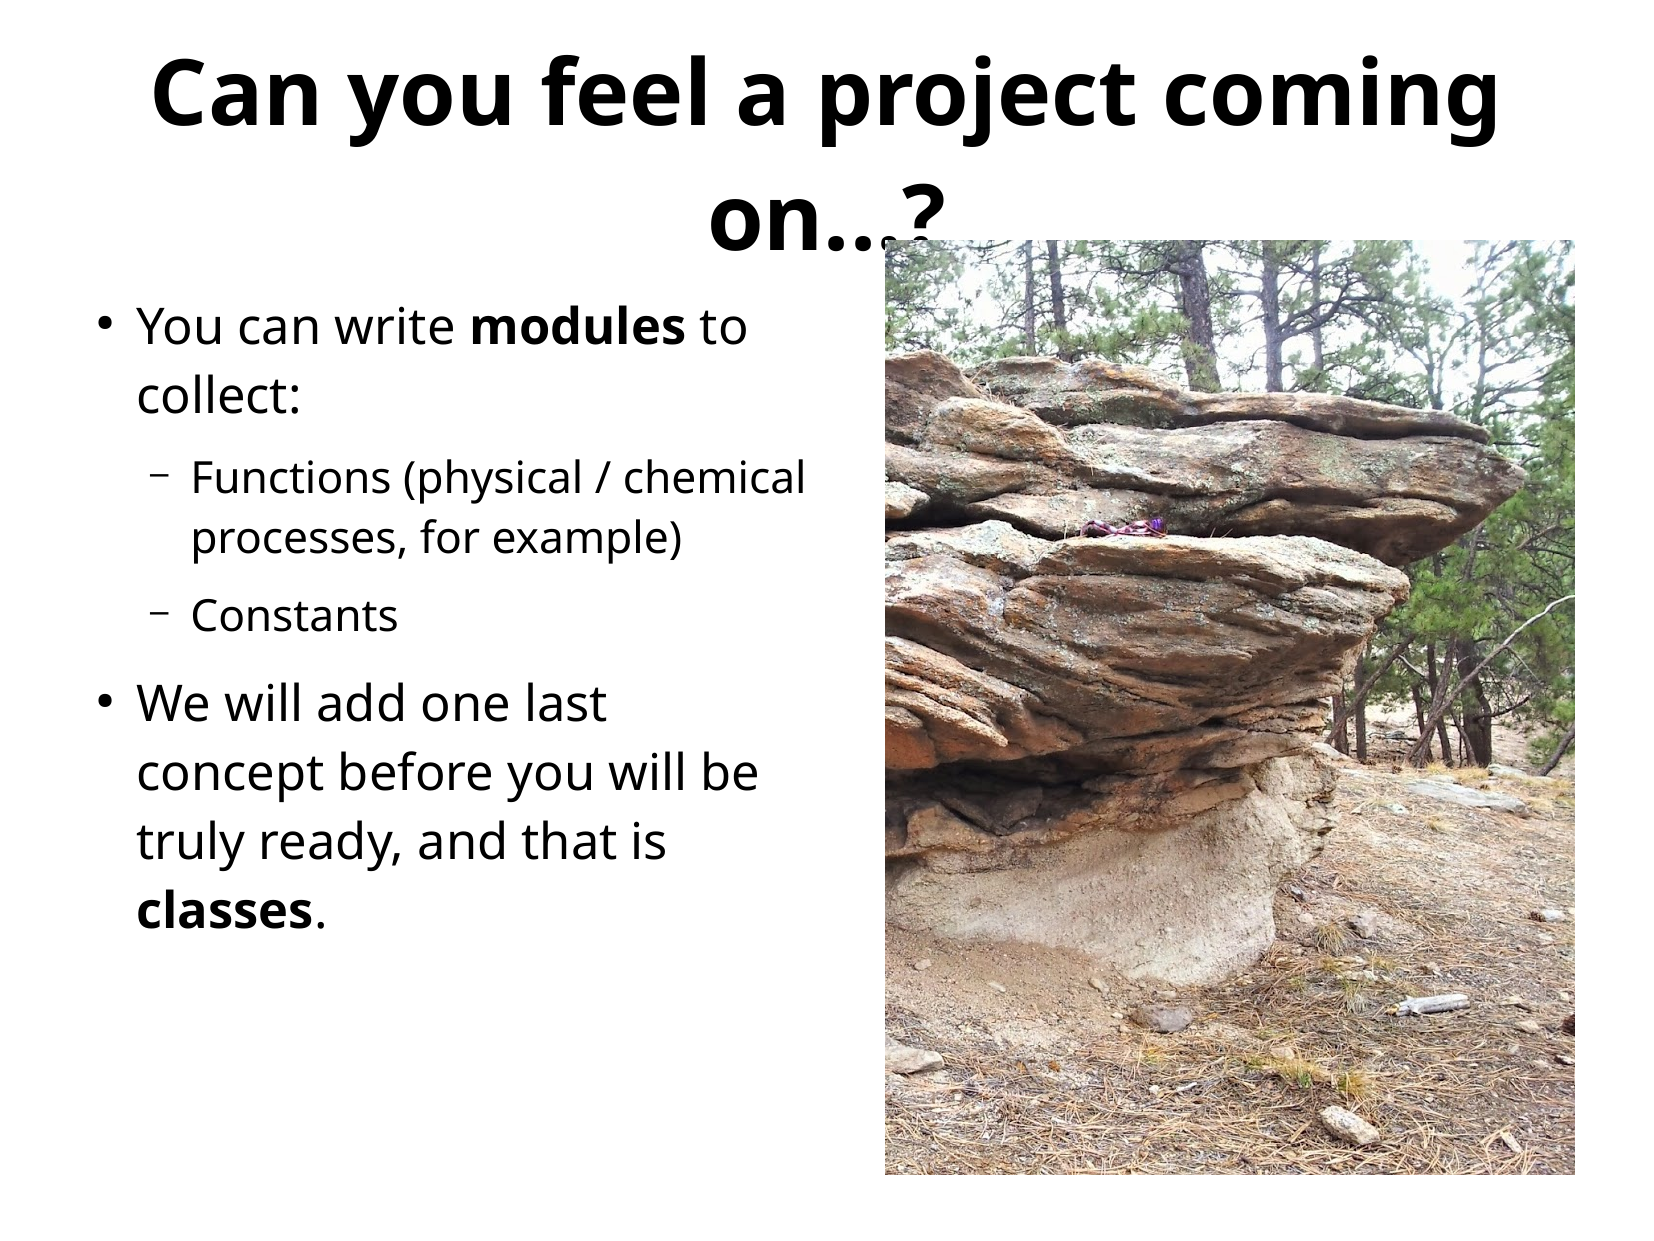

# Can you feel a project coming on...?
You can write modules to collect:
Functions (physical / chemical processes, for example)
Constants
We will add one last concept before you will be truly ready, and that is classes.